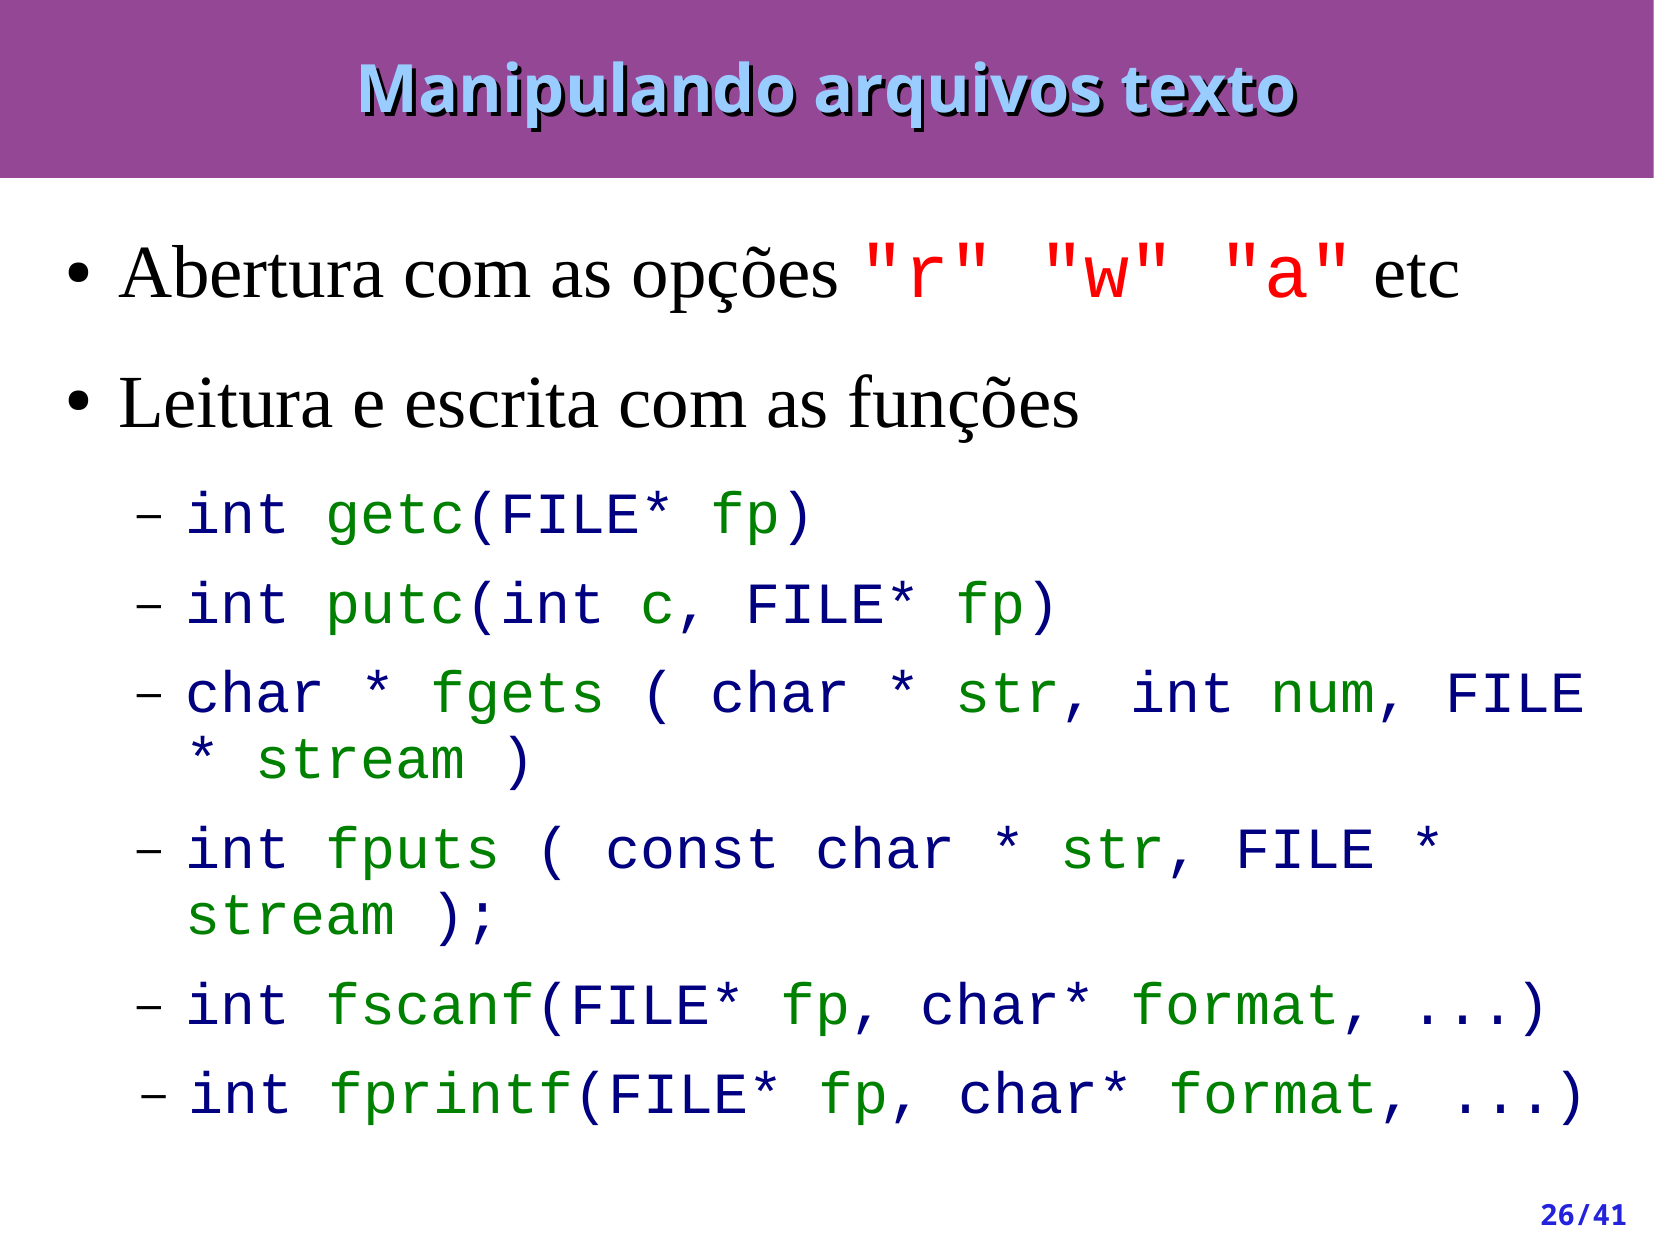

# Manipulando arquivos texto
Abertura com as opções "r" "w" "a" etc
Leitura e escrita com as funções
int getc(FILE* fp)
int putc(int c, FILE* fp)
char * fgets ( char * str, int num, FILE * stream )
int fputs ( const char * str, FILE * stream );
int fscanf(FILE* fp, char* format, ...)
int fprintf(FILE* fp, char* format, ...)
26